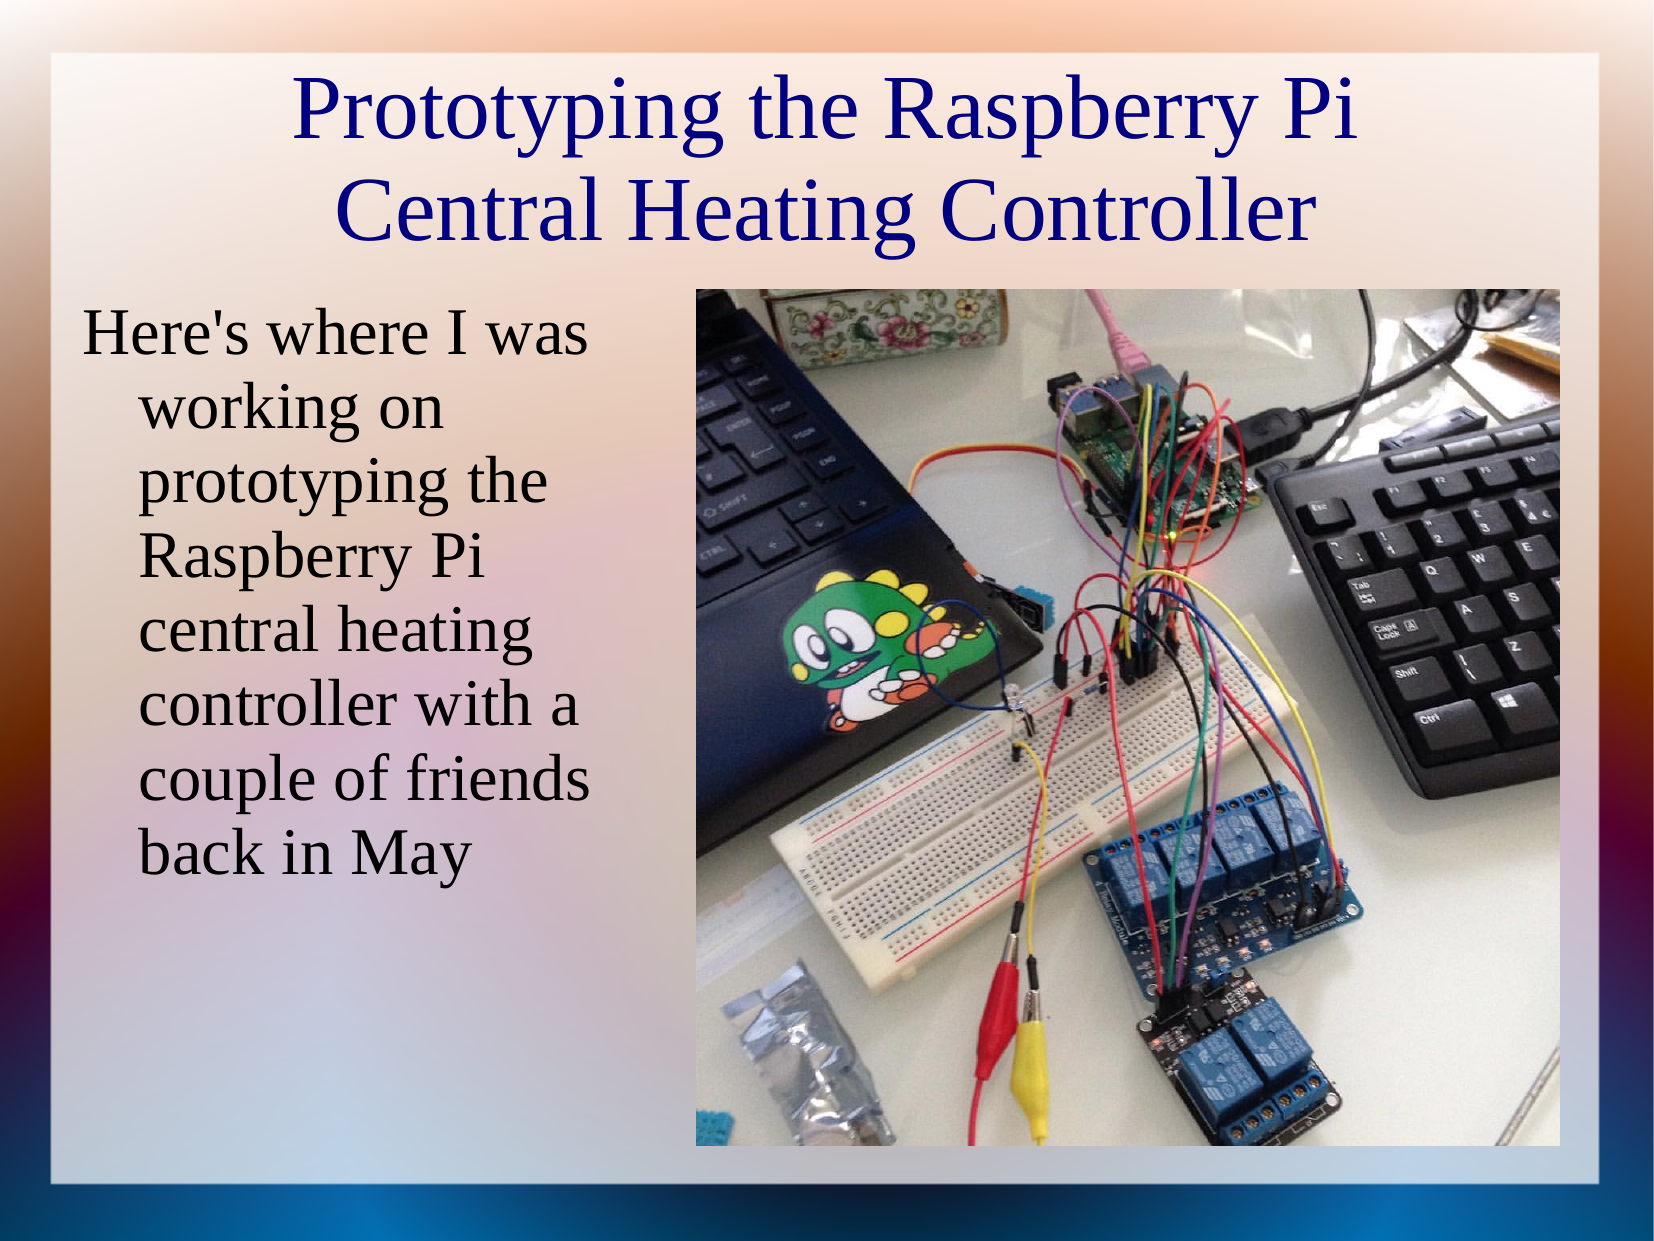

# Prototyping the Raspberry Pi Central Heating Controller
Here's where I was
working on
prototyping the
Raspberry Pi
central heating
controller with a
couple of friends
back in May